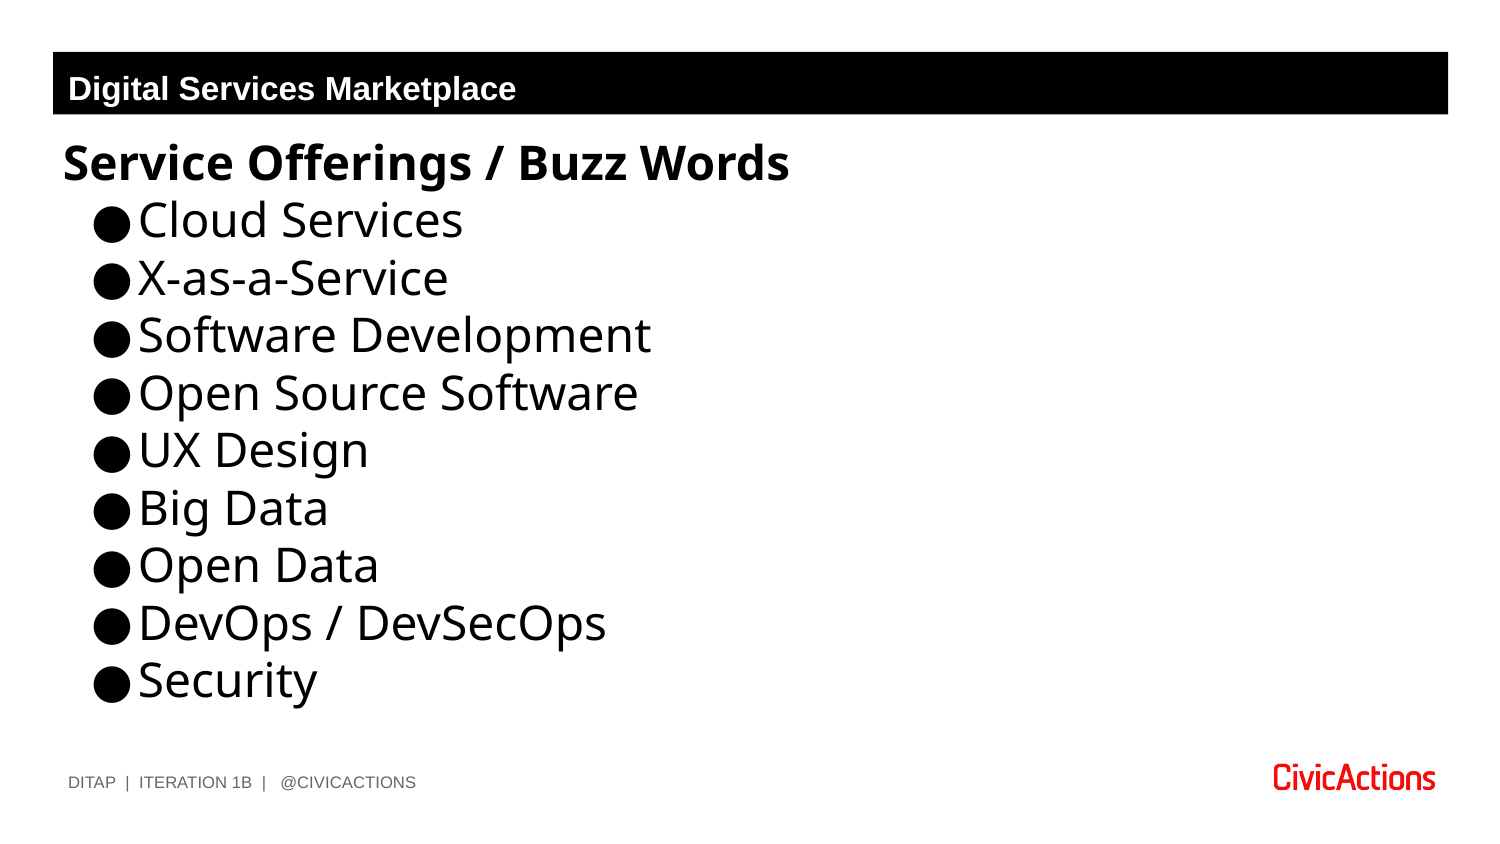

Digital Services Marketplace
Service Offerings / Buzz Words
Cloud Services
X-as-a-Service
Software Development
Open Source Software
UX Design
Big Data
Open Data
DevOps / DevSecOps
Security